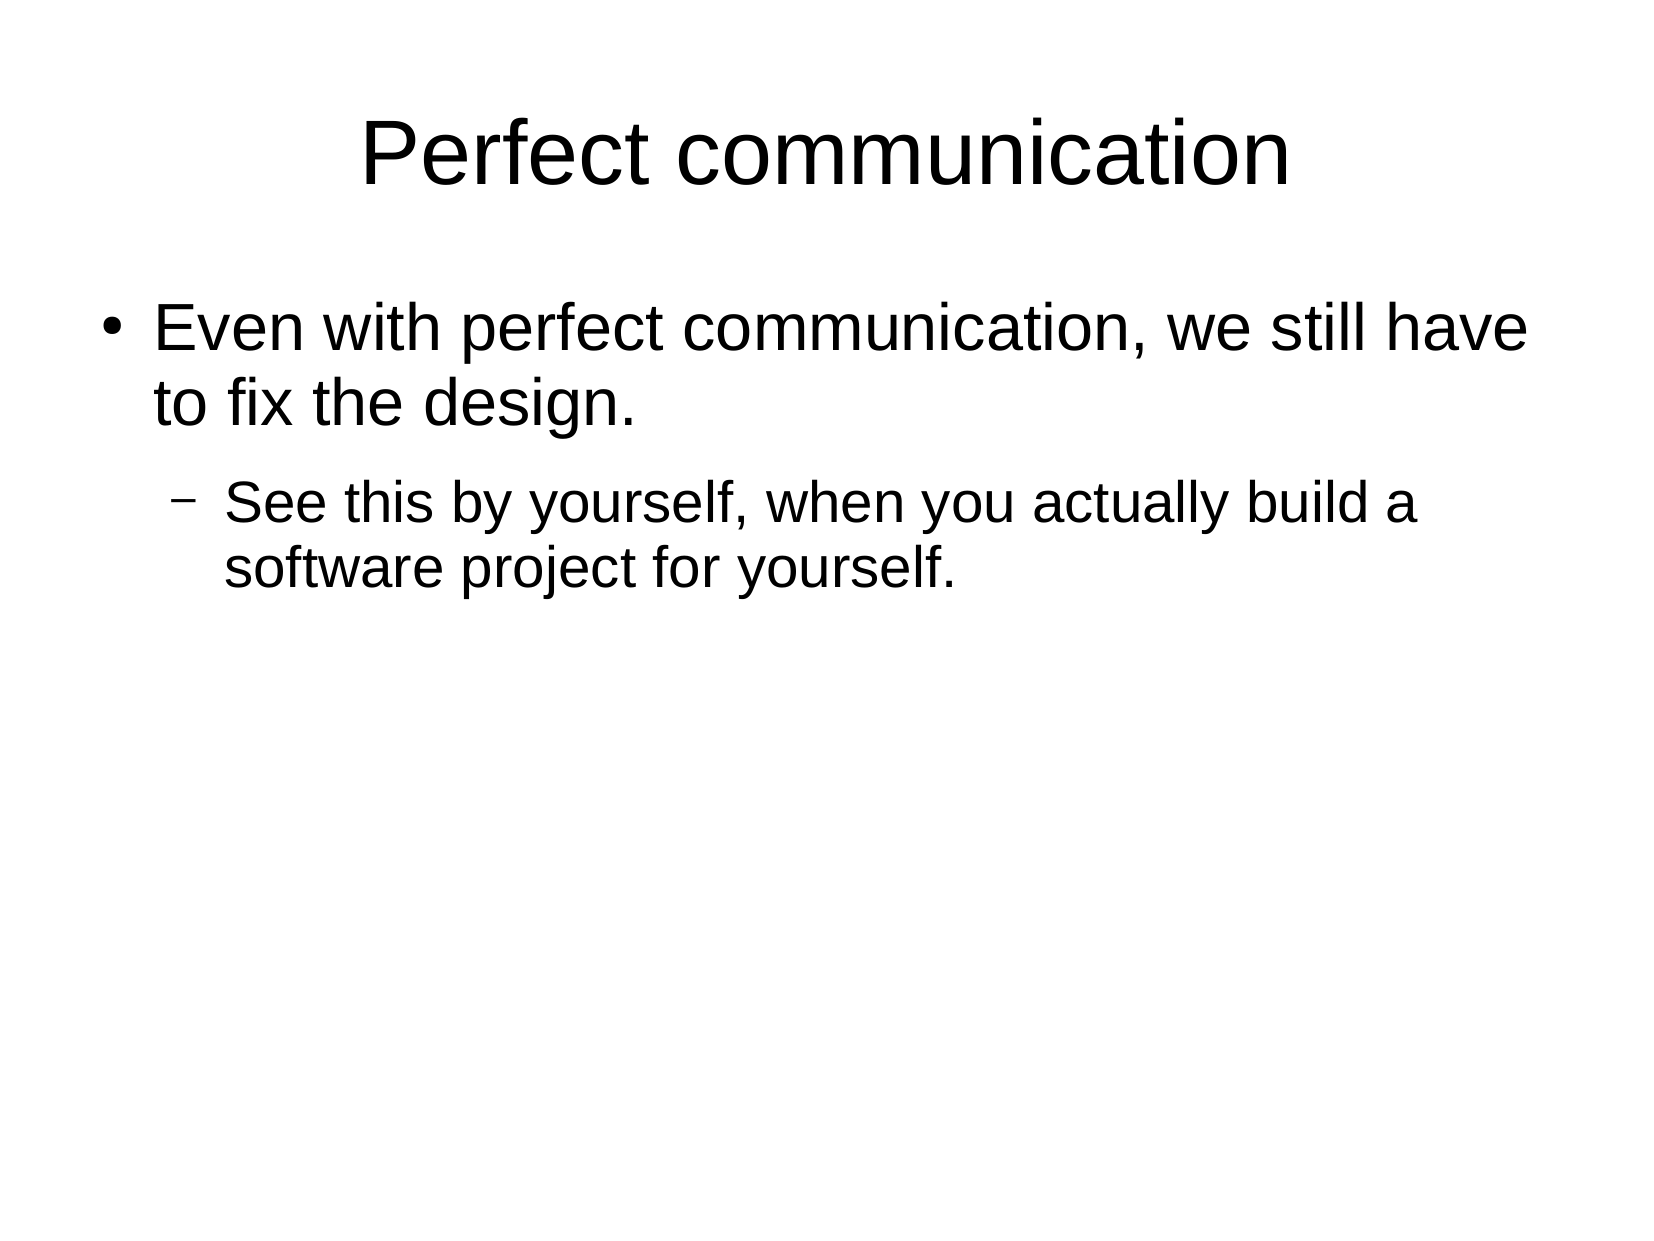

# Perfect communication
Even with perfect communication, we still have to fix the design.
See this by yourself, when you actually build a software project for yourself.